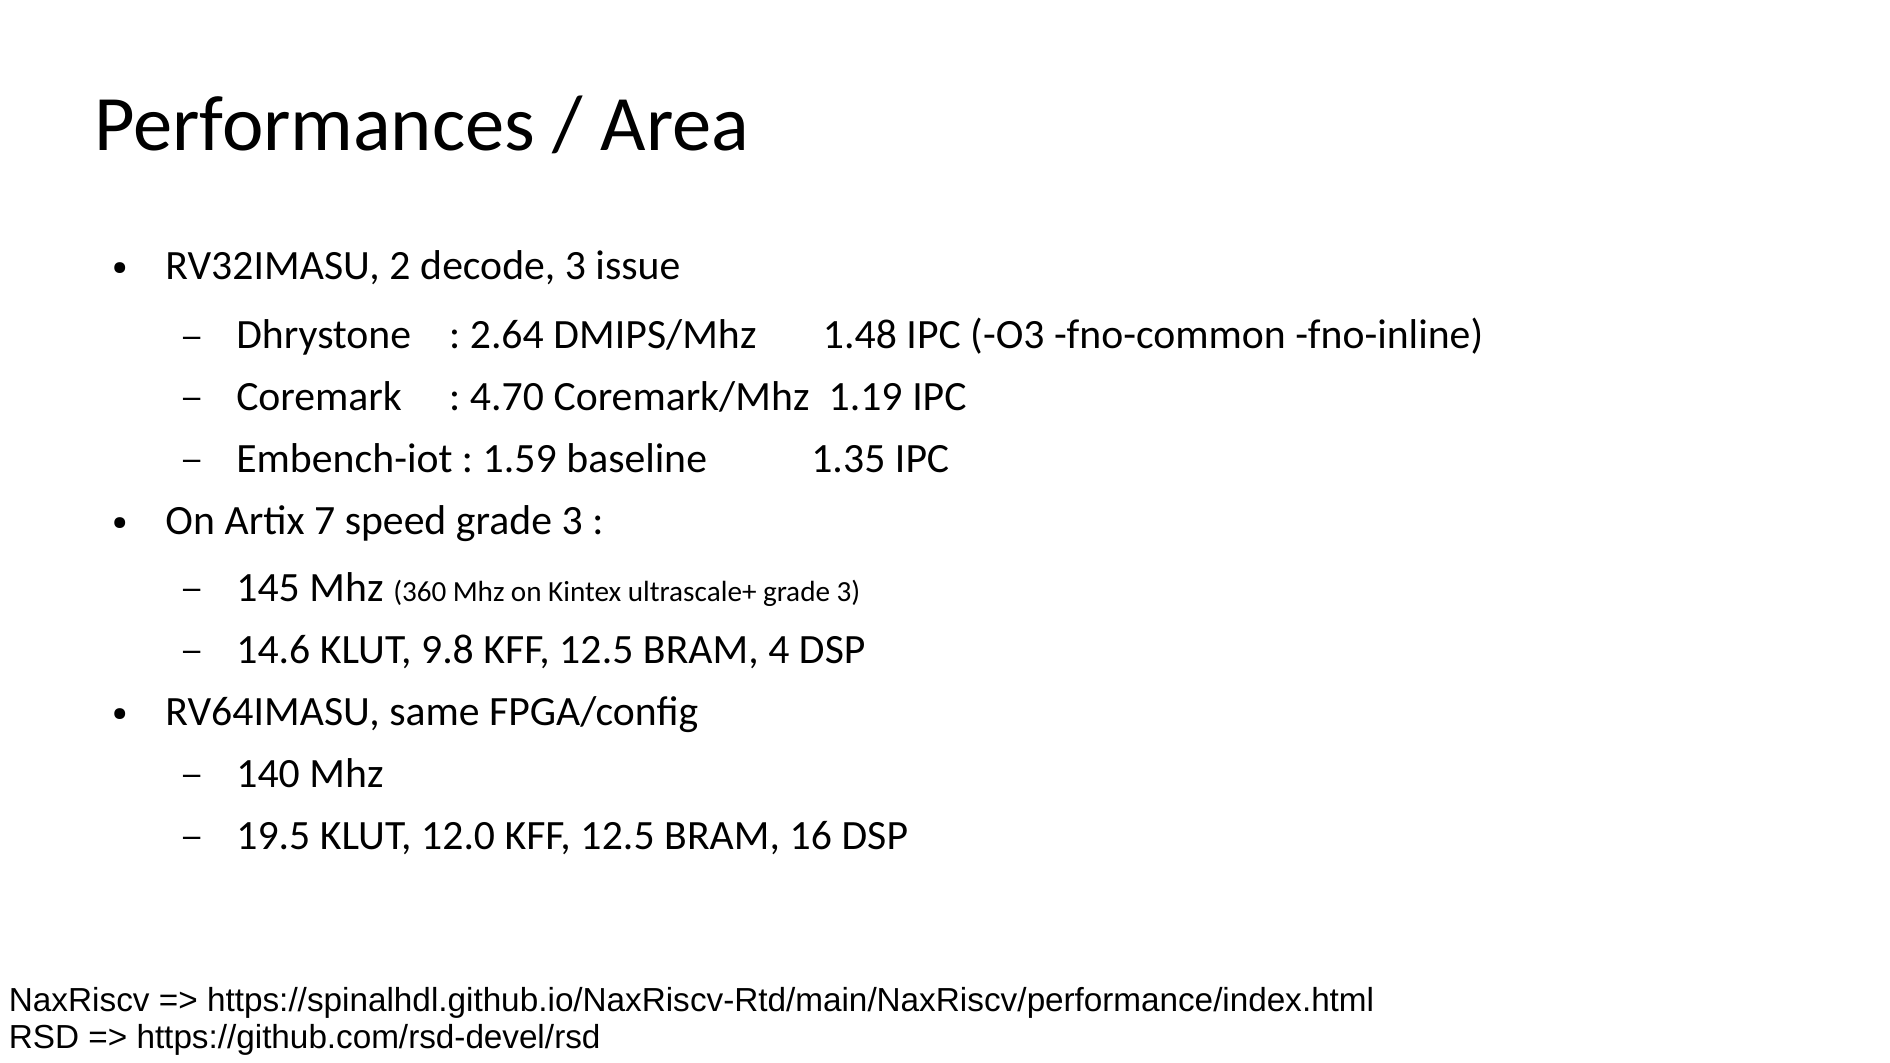

# Performances / Area
RV32IMASU, 2 decode, 3 issue
Dhrystone : 2.64 DMIPS/Mhz 1.48 IPC (-O3 -fno-common -fno-inline)
Coremark : 4.70 Coremark/Mhz 1.19 IPC
Embench-iot : 1.59 baseline 1.35 IPC
On Artix 7 speed grade 3 :
145 Mhz (360 Mhz on Kintex ultrascale+ grade 3)
14.6 KLUT, 9.8 KFF, 12.5 BRAM, 4 DSP
RV64IMASU, same FPGA/config
140 Mhz
19.5 KLUT, 12.0 KFF, 12.5 BRAM, 16 DSP
NaxRiscv => https://spinalhdl.github.io/NaxRiscv-Rtd/main/NaxRiscv/performance/index.html
RSD => https://github.com/rsd-devel/rsd